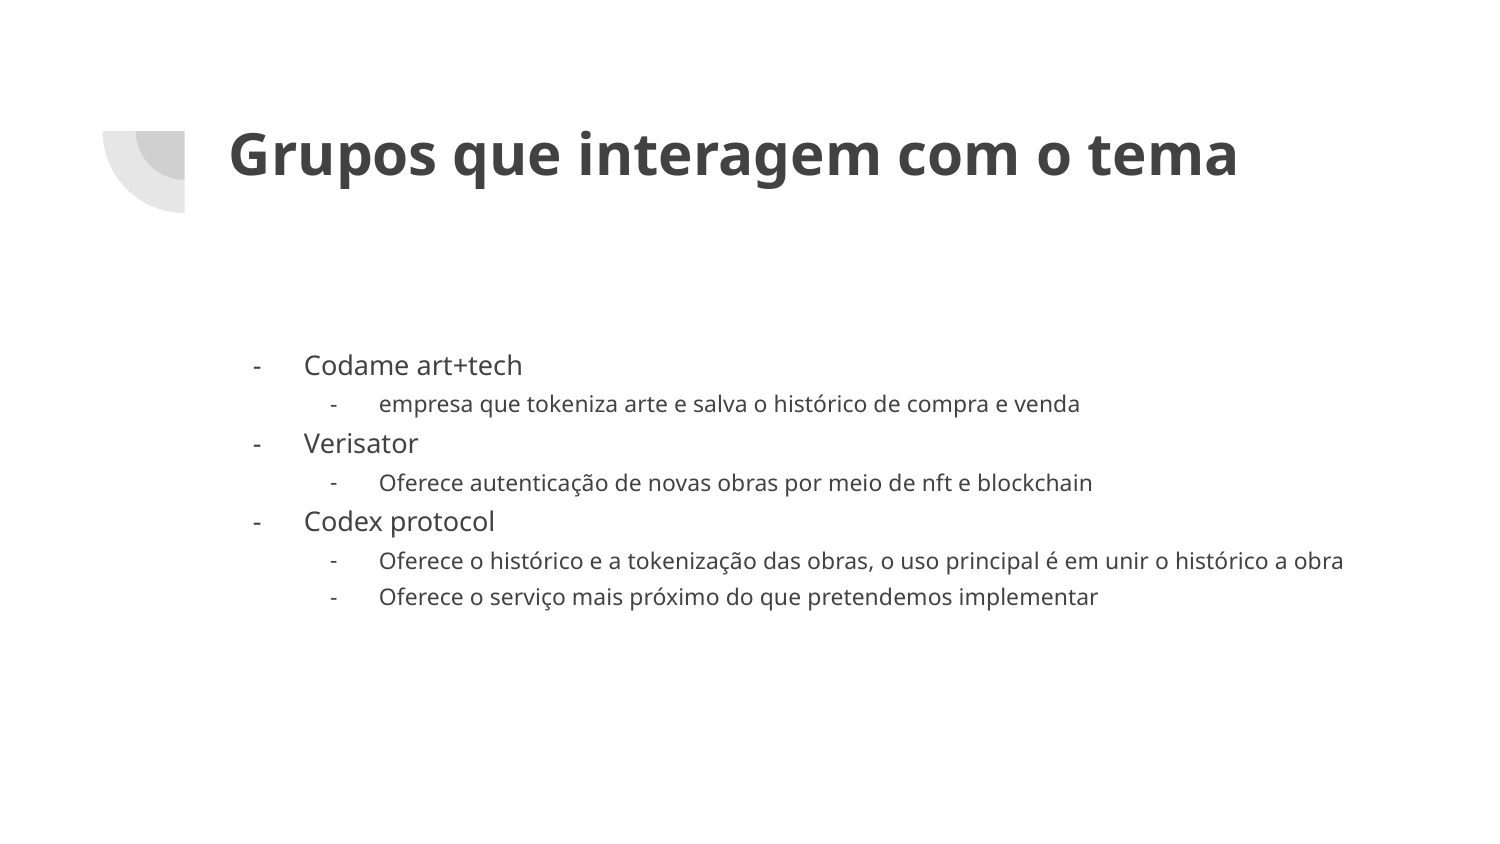

# Grupos que interagem com o tema
Codame art+tech
empresa que tokeniza arte e salva o histórico de compra e venda
Verisator
Oferece autenticação de novas obras por meio de nft e blockchain
Codex protocol
Oferece o histórico e a tokenização das obras, o uso principal é em unir o histórico a obra
Oferece o serviço mais próximo do que pretendemos implementar